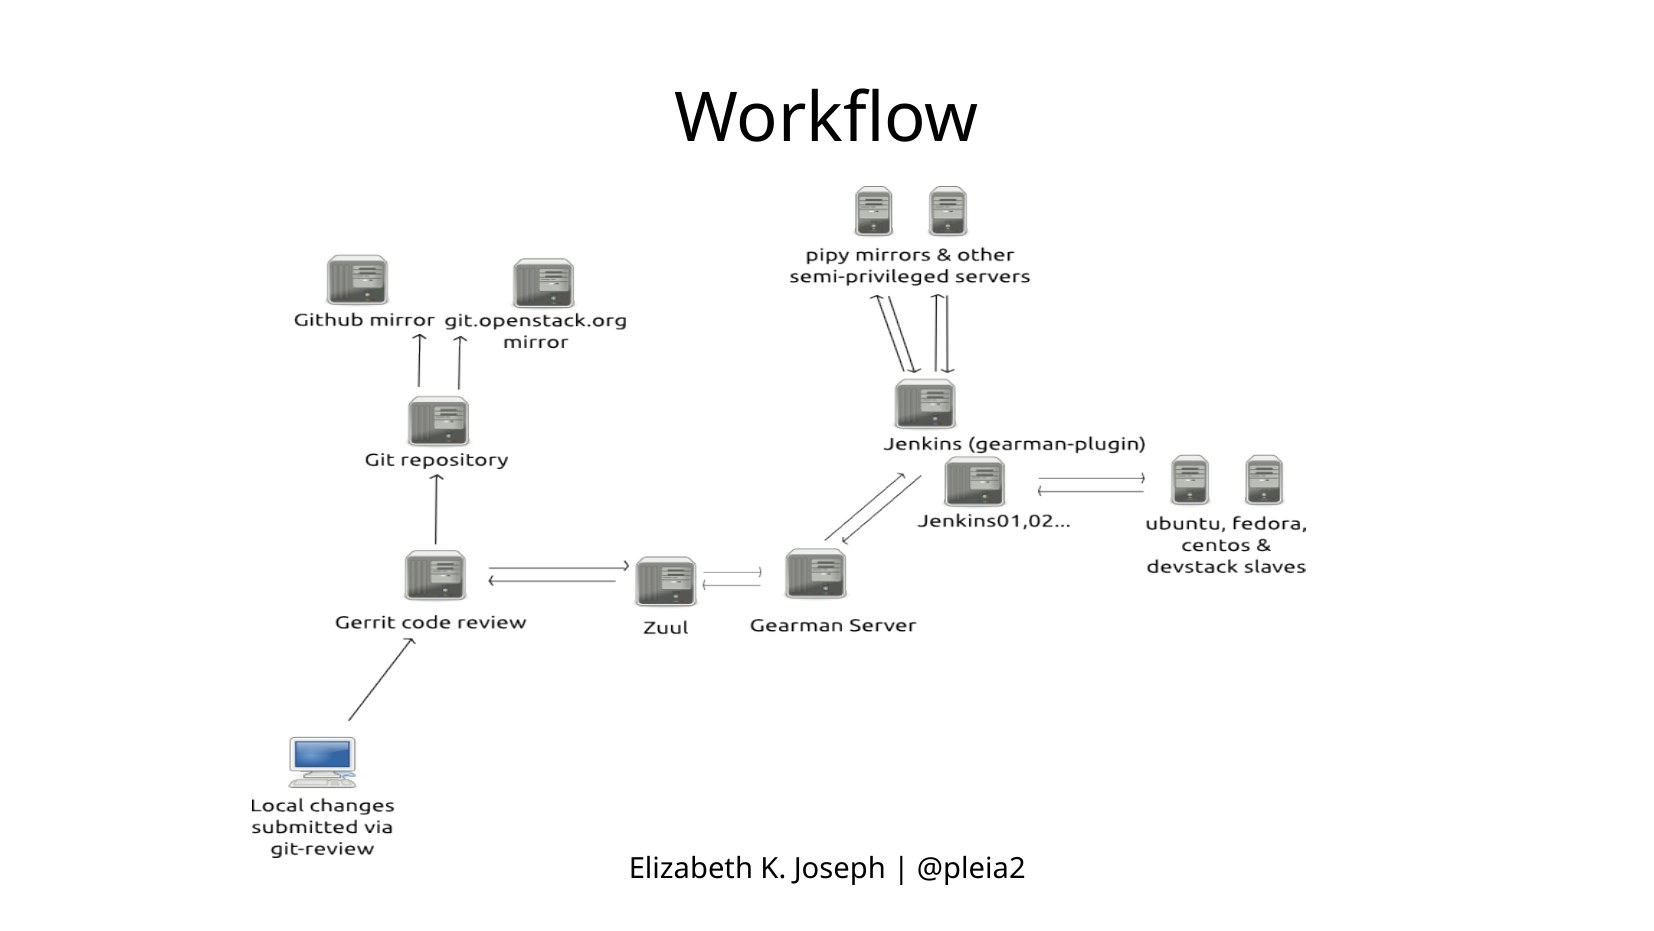

# Workflow
Elizabeth K. Joseph | @pleia2